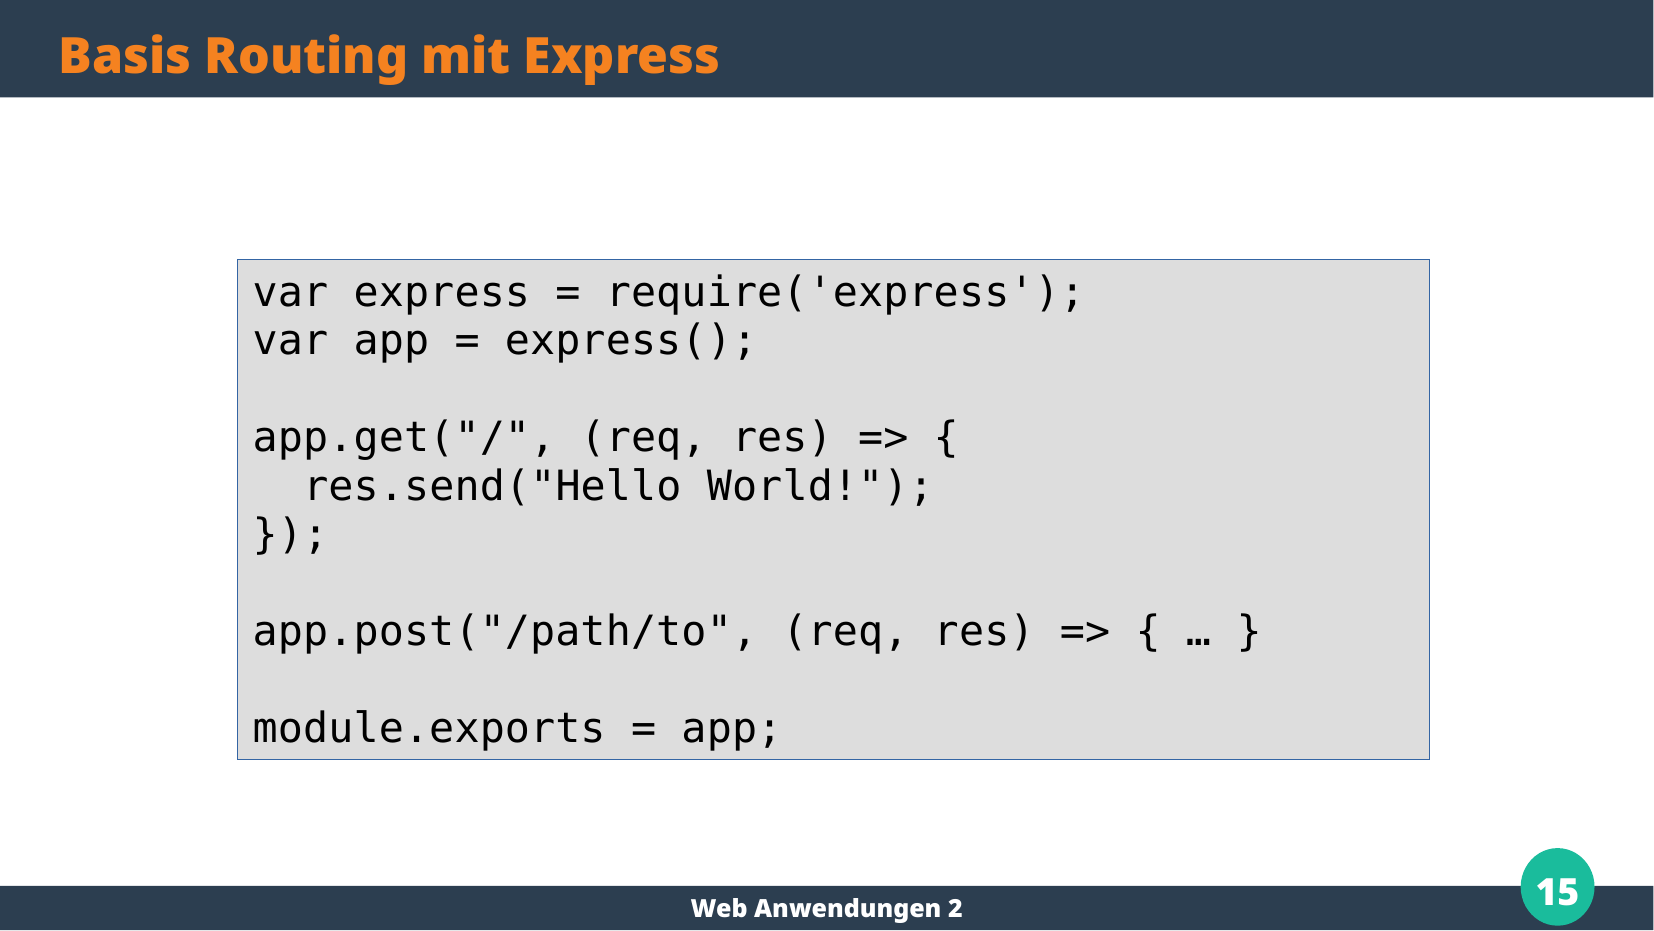

# Basis Routing mit Express
var express = require('express');
var app = express();
app.get("/", (req, res) => {
 res.send("Hello World!");
});
app.post("/path/to", (req, res) => { … }
module.exports = app;
15